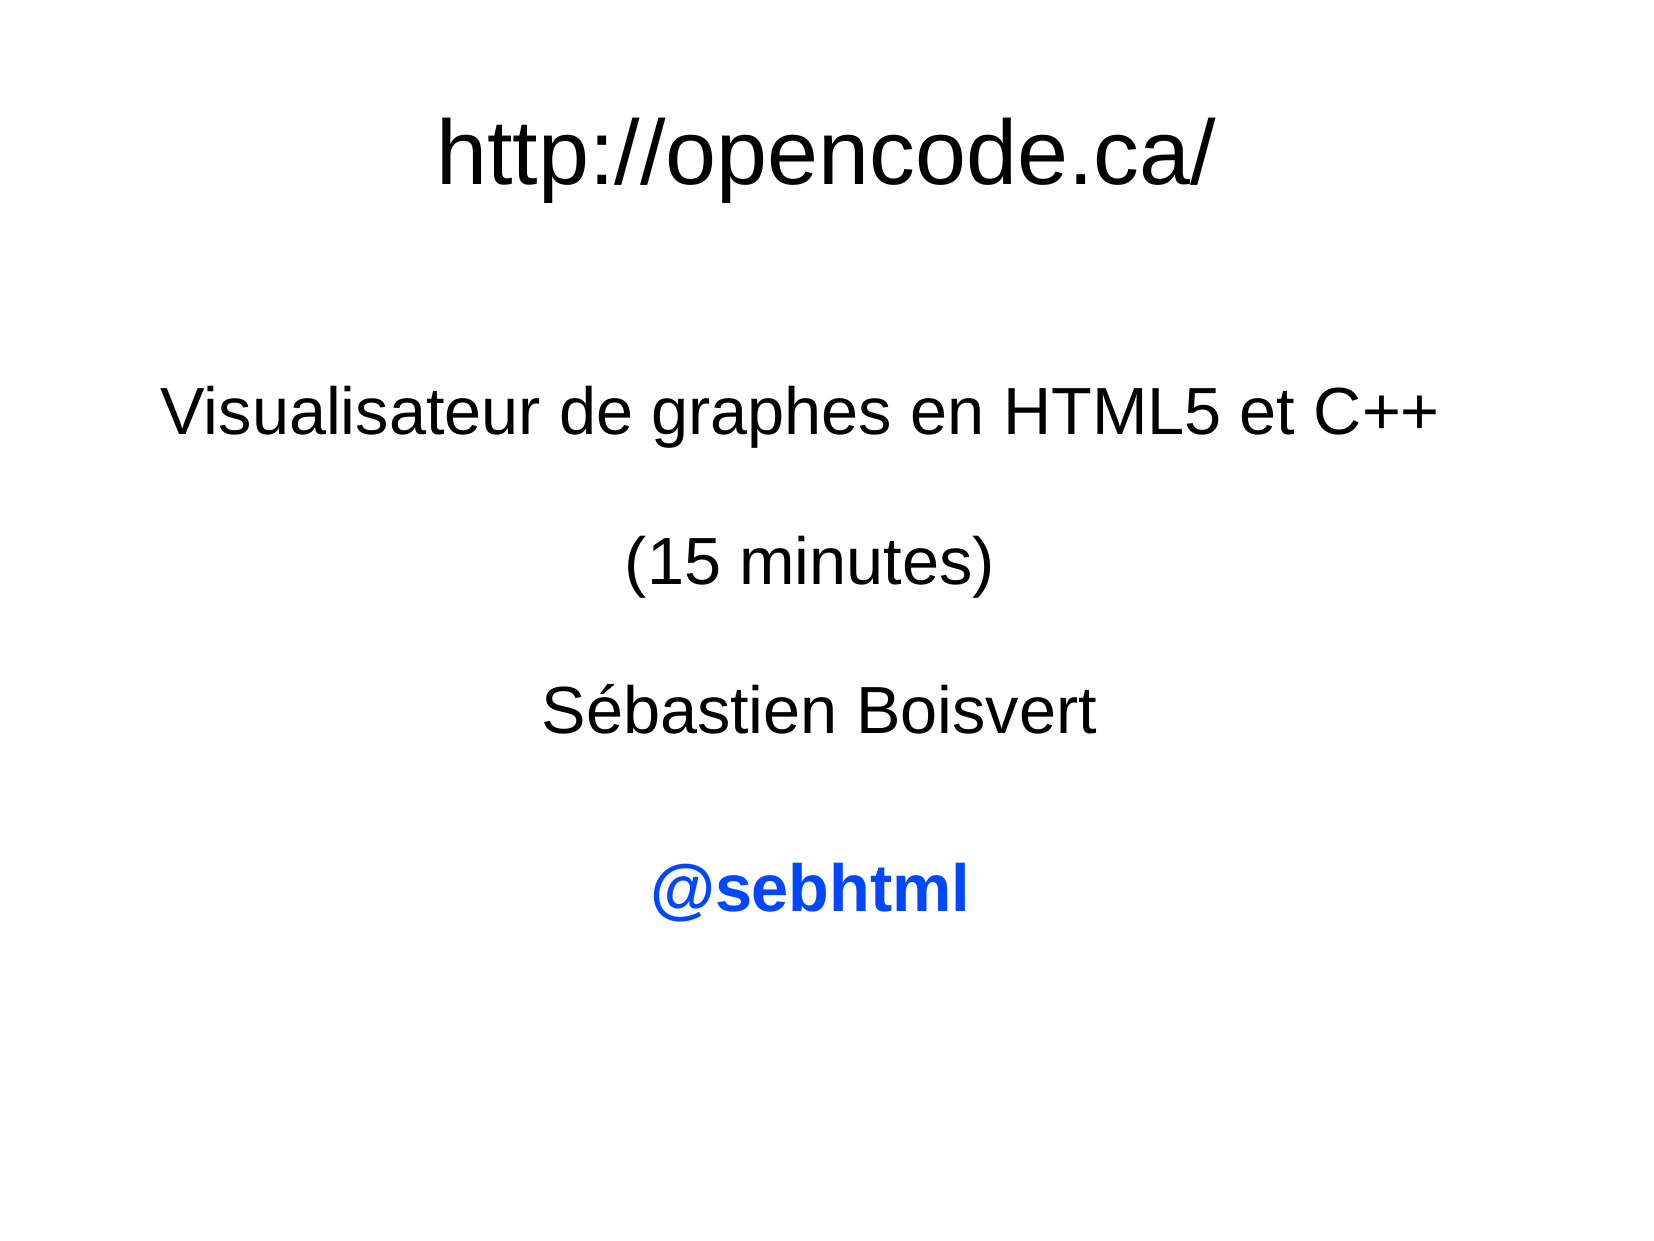

# http://opencode.ca/
Visualisateur de graphes en HTML5 et C++
(15 minutes)
 Sébastien Boisvert
@sebhtml